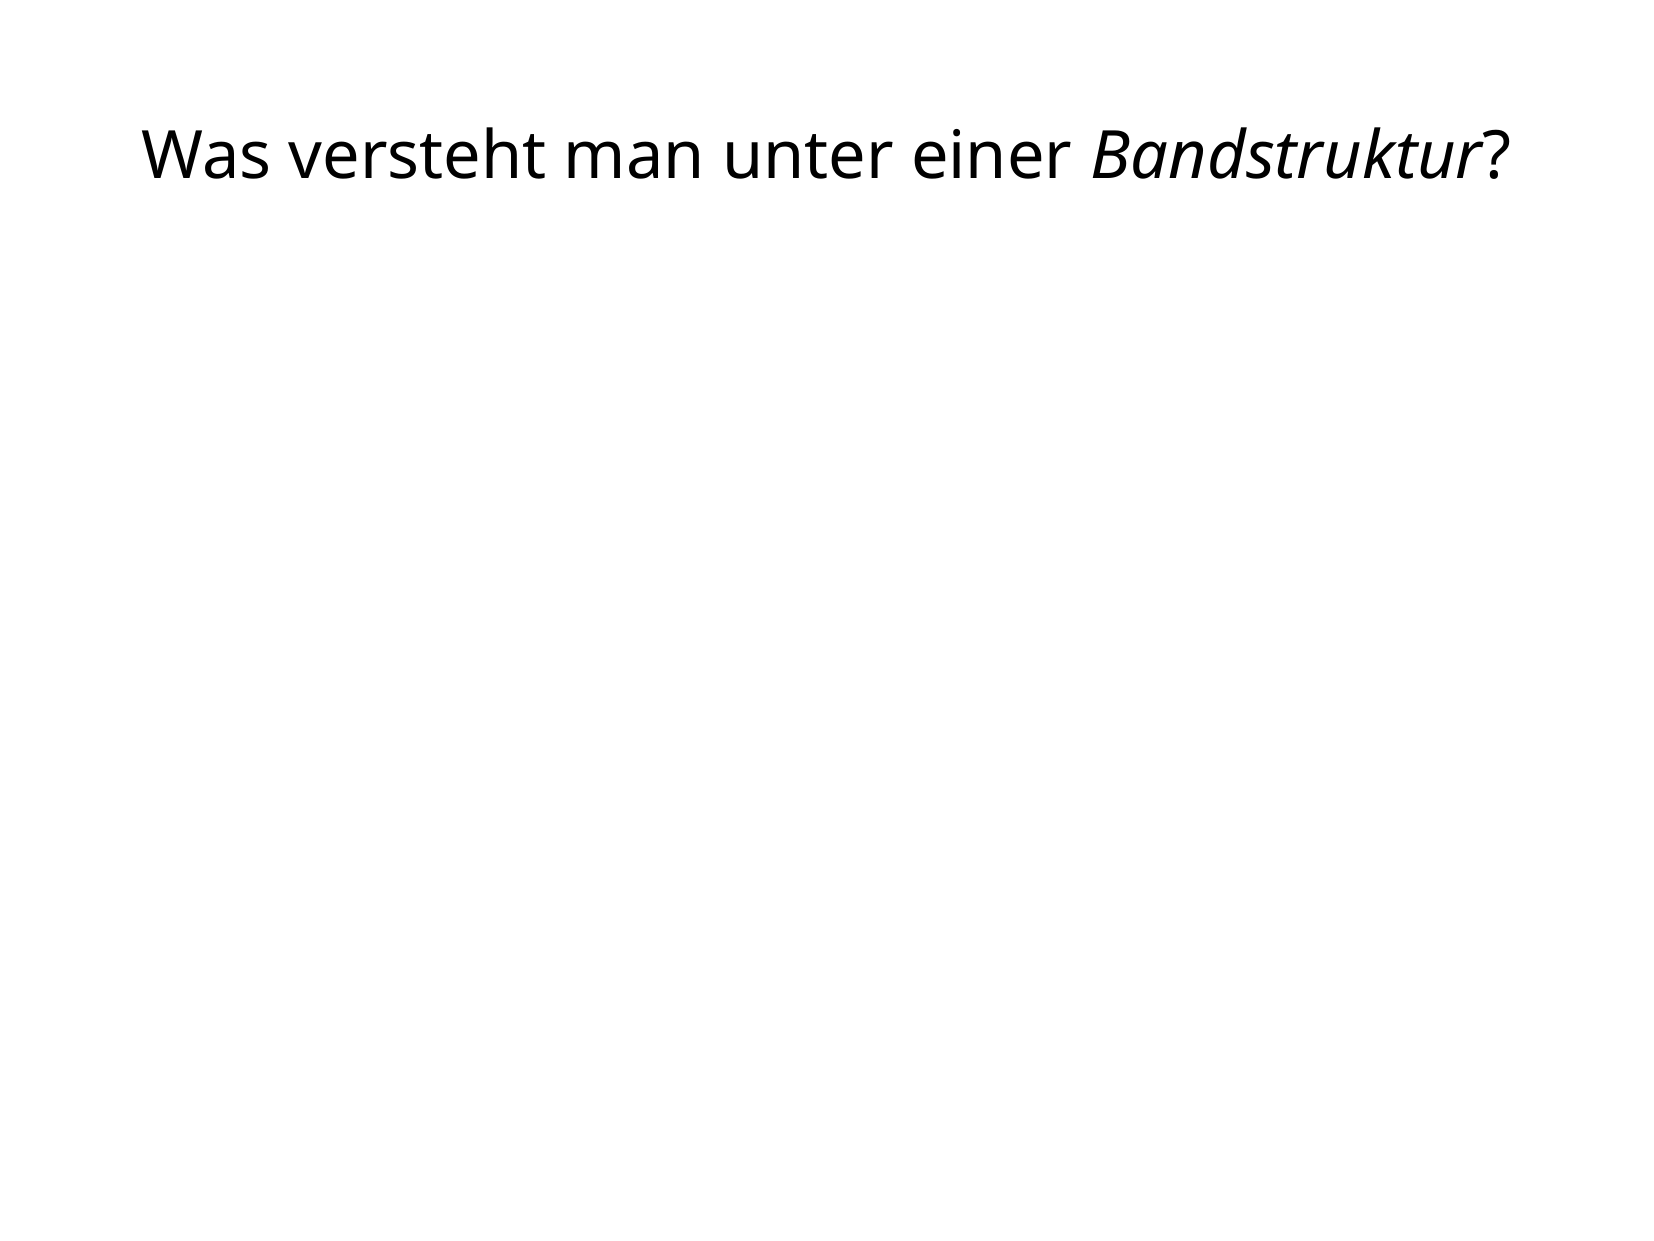

# Was versteht man unter einer Bandstruktur?